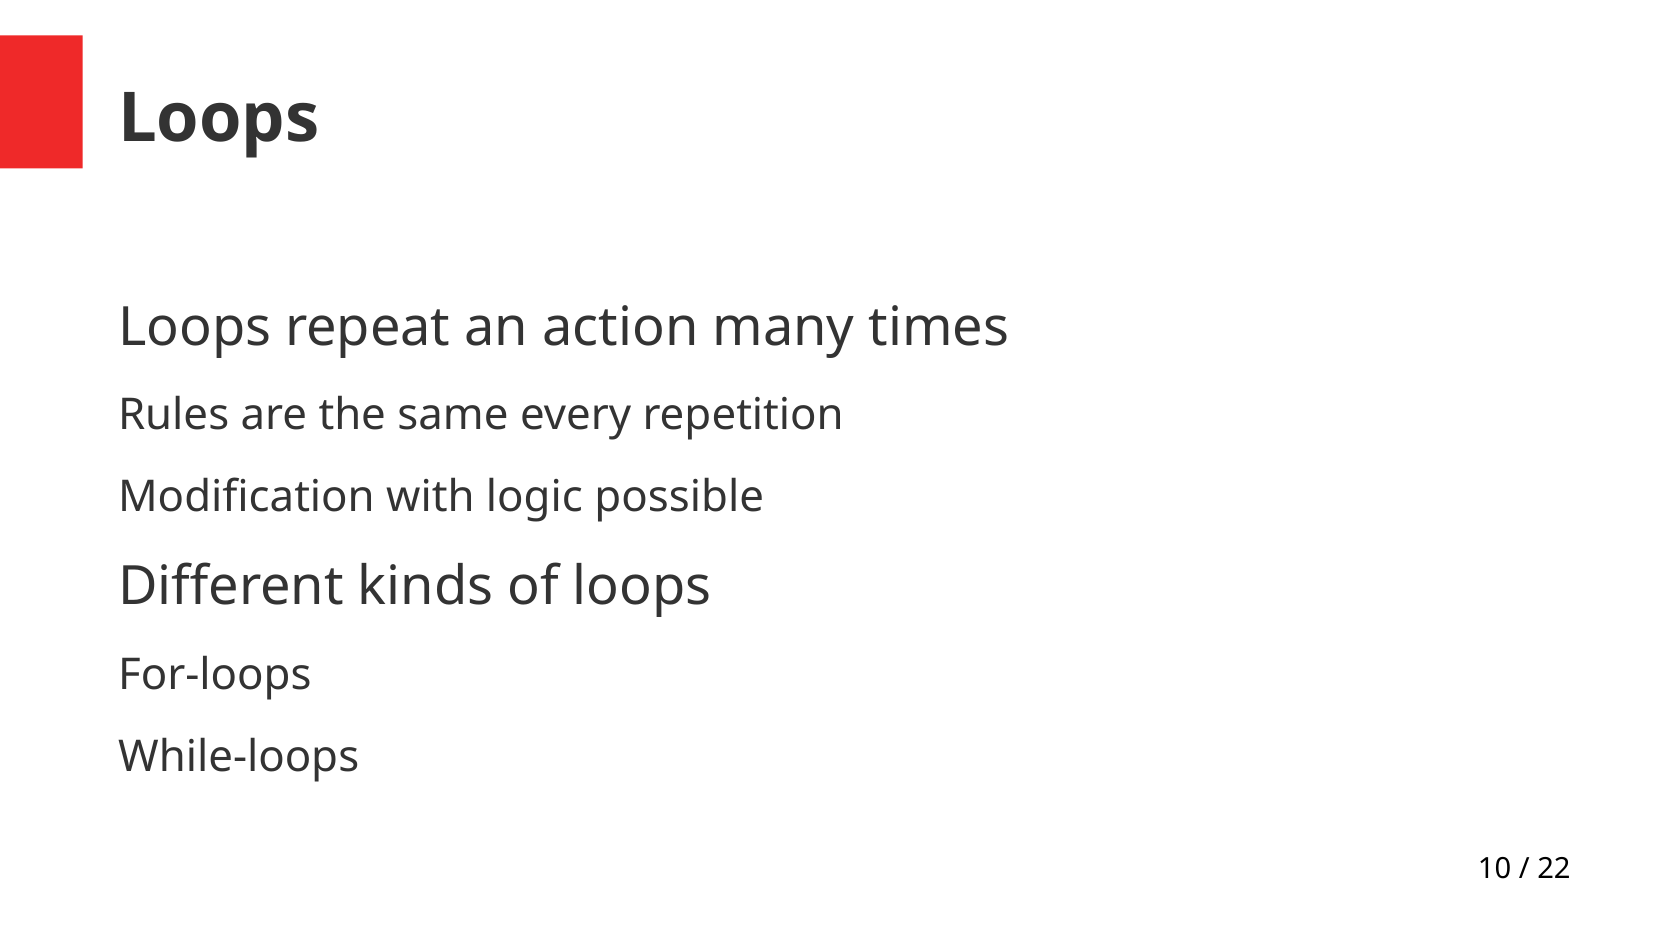

# Loops
Loops repeat an action many times
Rules are the same every repetition
Modification with logic possible
Different kinds of loops
For-loops
While-loops
10